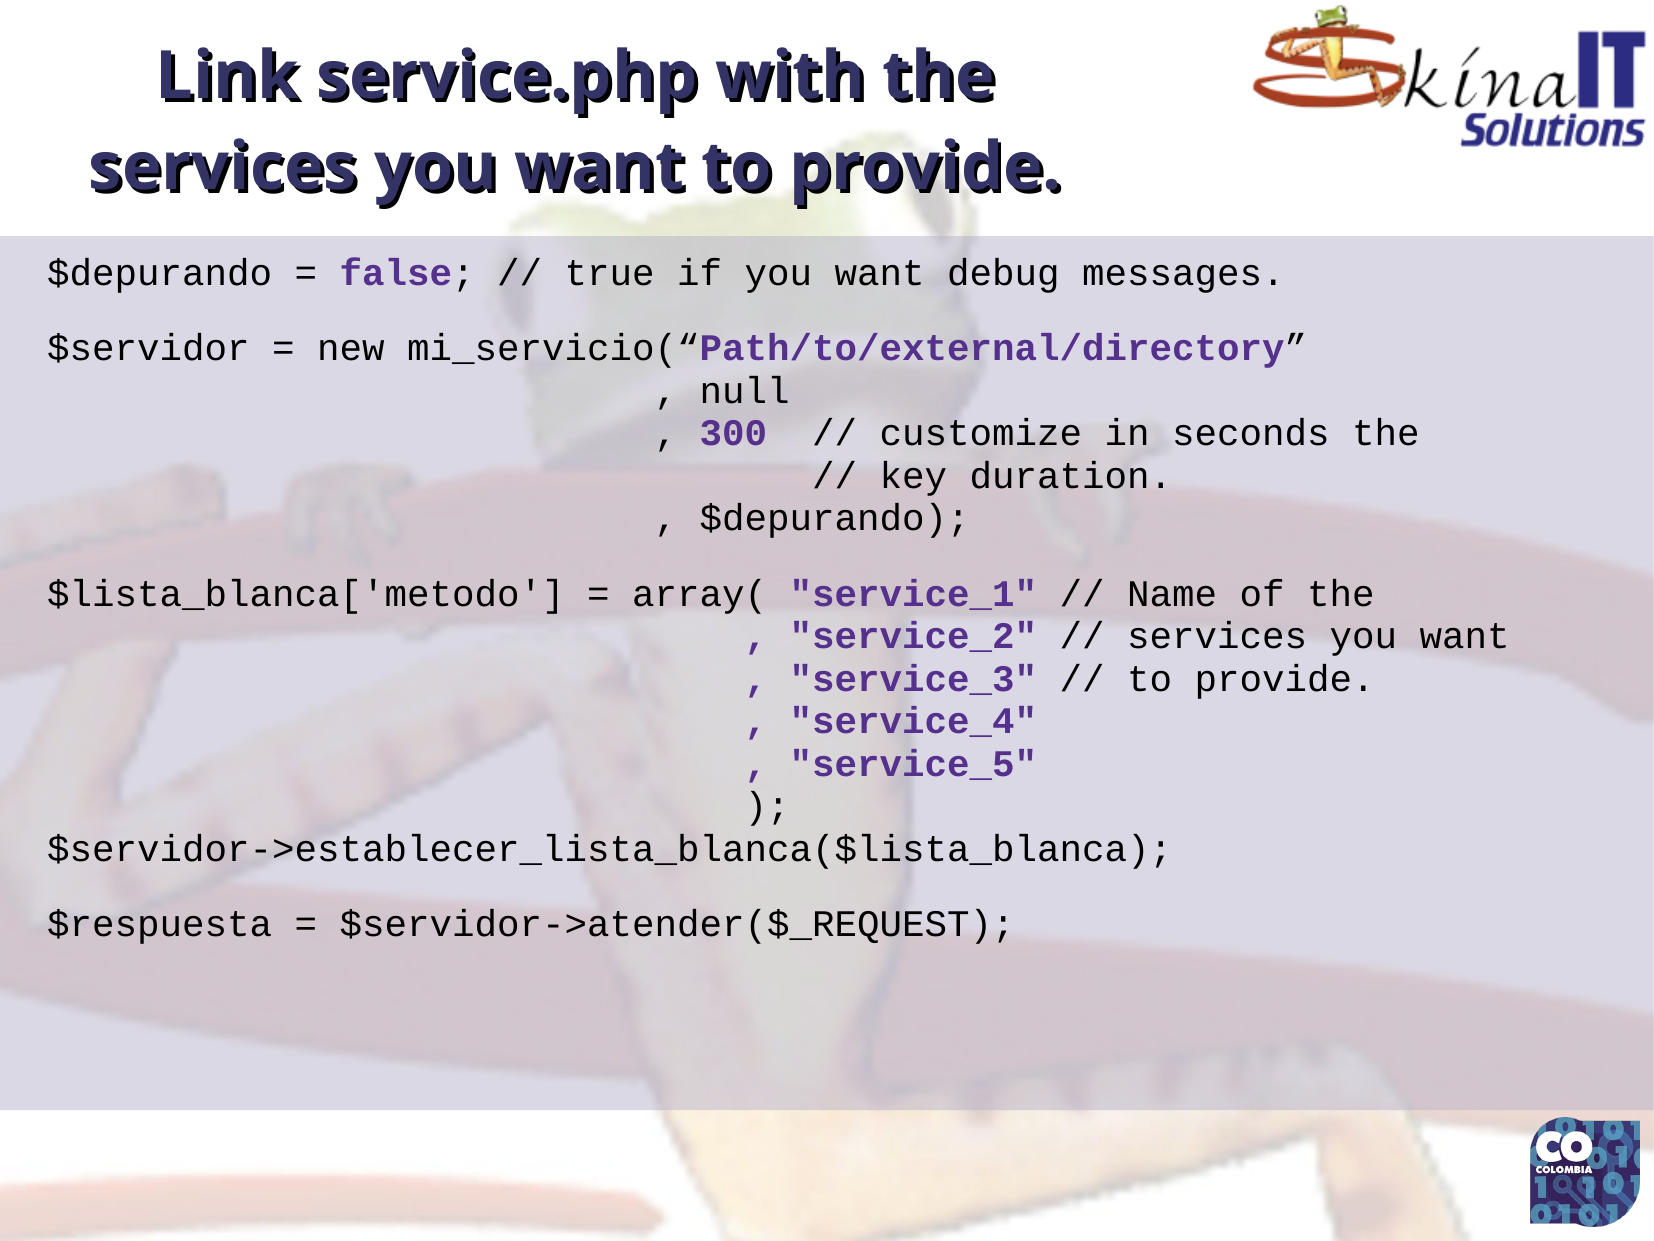

# Link service.php with the services you want to provide.
$depurando = false; // true if you want debug messages.
$servidor = new mi_servicio(“Path/to/external/directory”
 , null
 , 300 // customize in seconds the
 // key duration.
 , $depurando);
$lista_blanca['metodo'] = array( "service_1" // Name of the
 , "service_2" // services you want
 , "service_3" // to provide.
 , "service_4"
 , "service_5"
 );
$servidor->establecer_lista_blanca($lista_blanca);
$respuesta = $servidor->atender($_REQUEST);